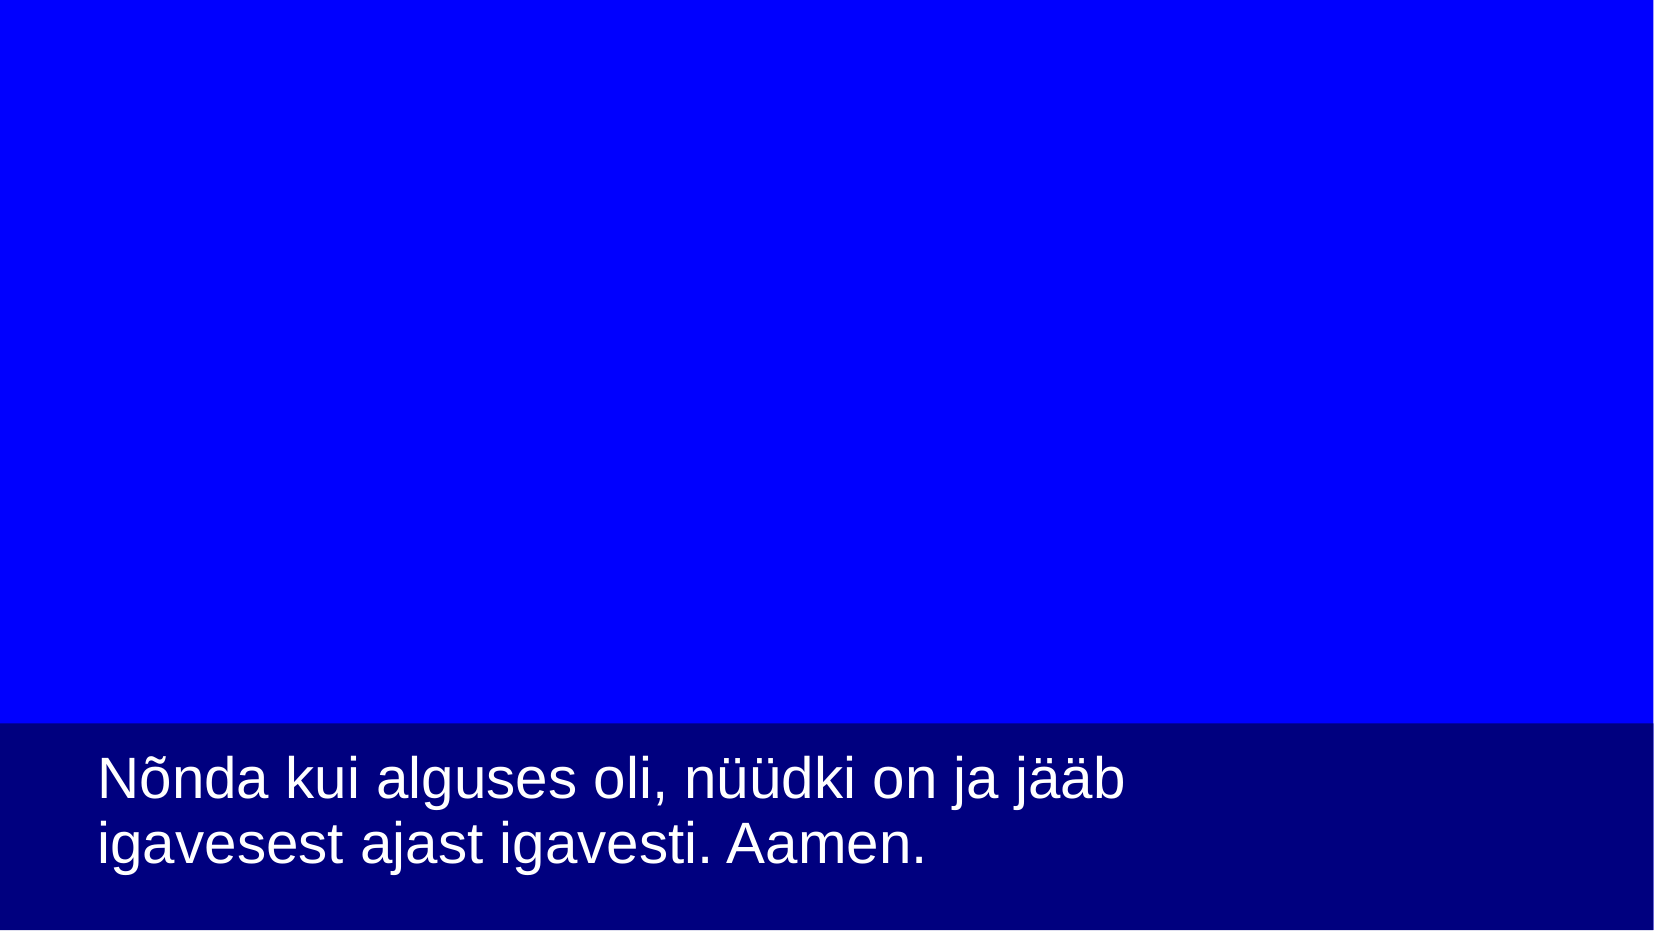

Nõnda kui alguses oli, nüüdki on ja jääb igavesest ajast igavesti. Aamen.